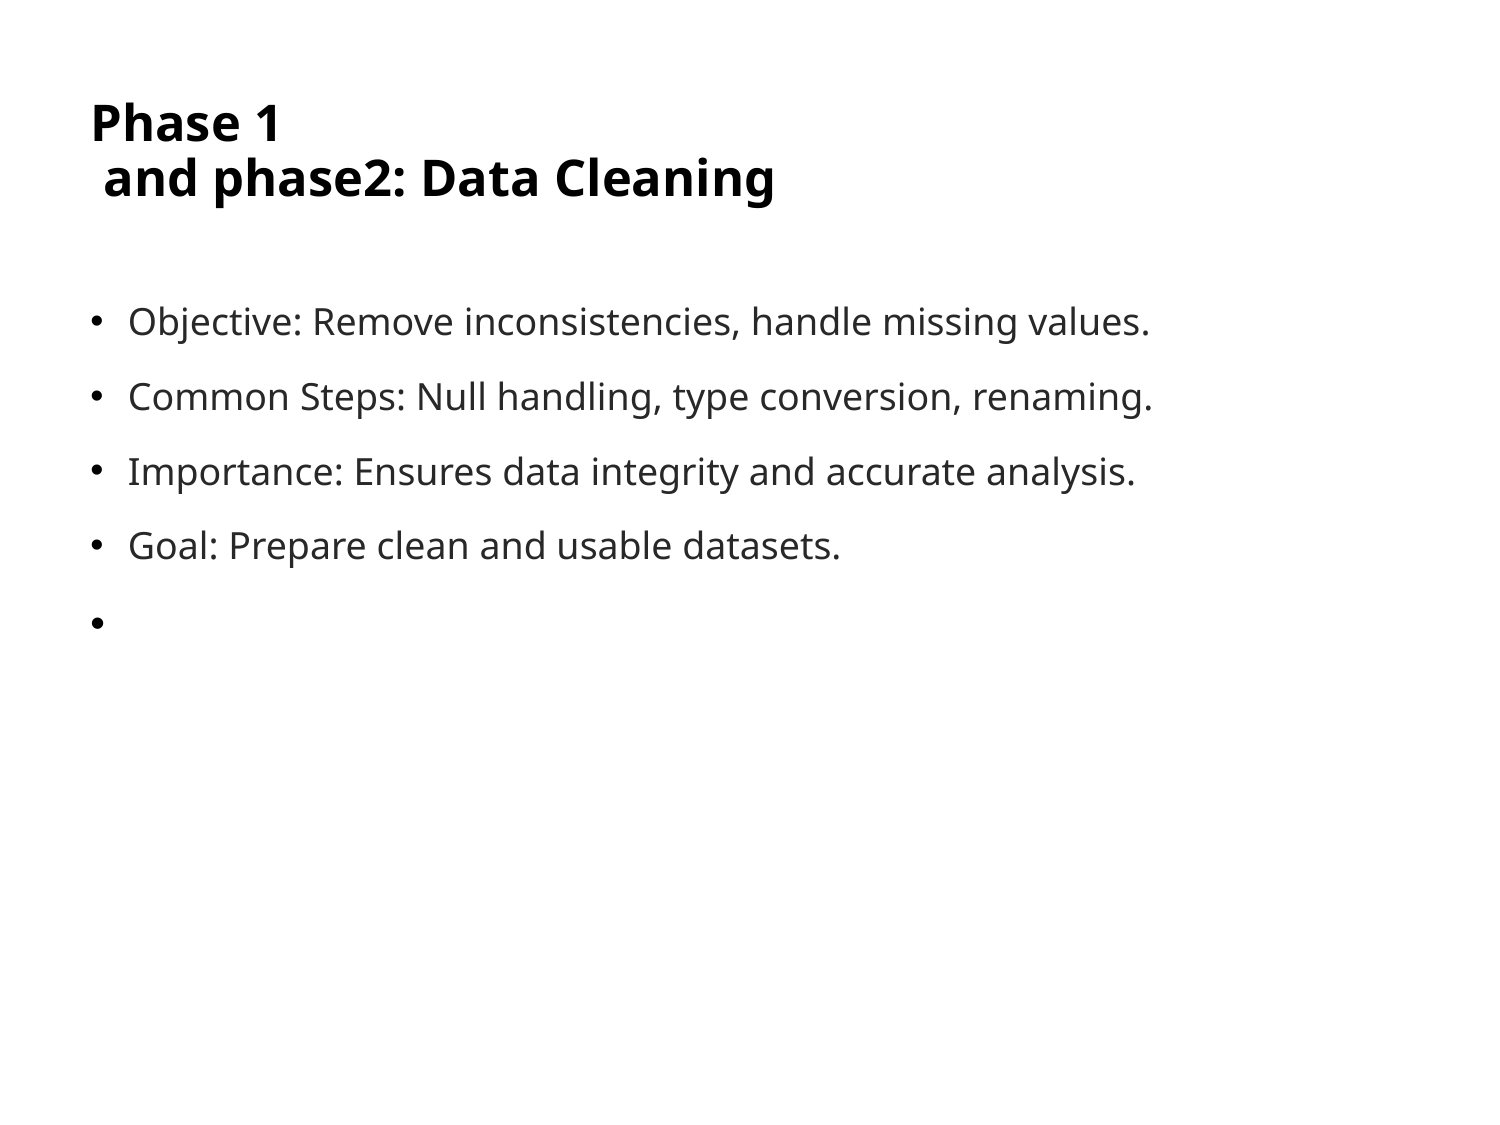

# Phase 1 and phase2: Data Cleaning
Objective: Remove inconsistencies, handle missing values.
Common Steps: Null handling, type conversion, renaming.
Importance: Ensures data integrity and accurate analysis.
Goal: Prepare clean and usable datasets.